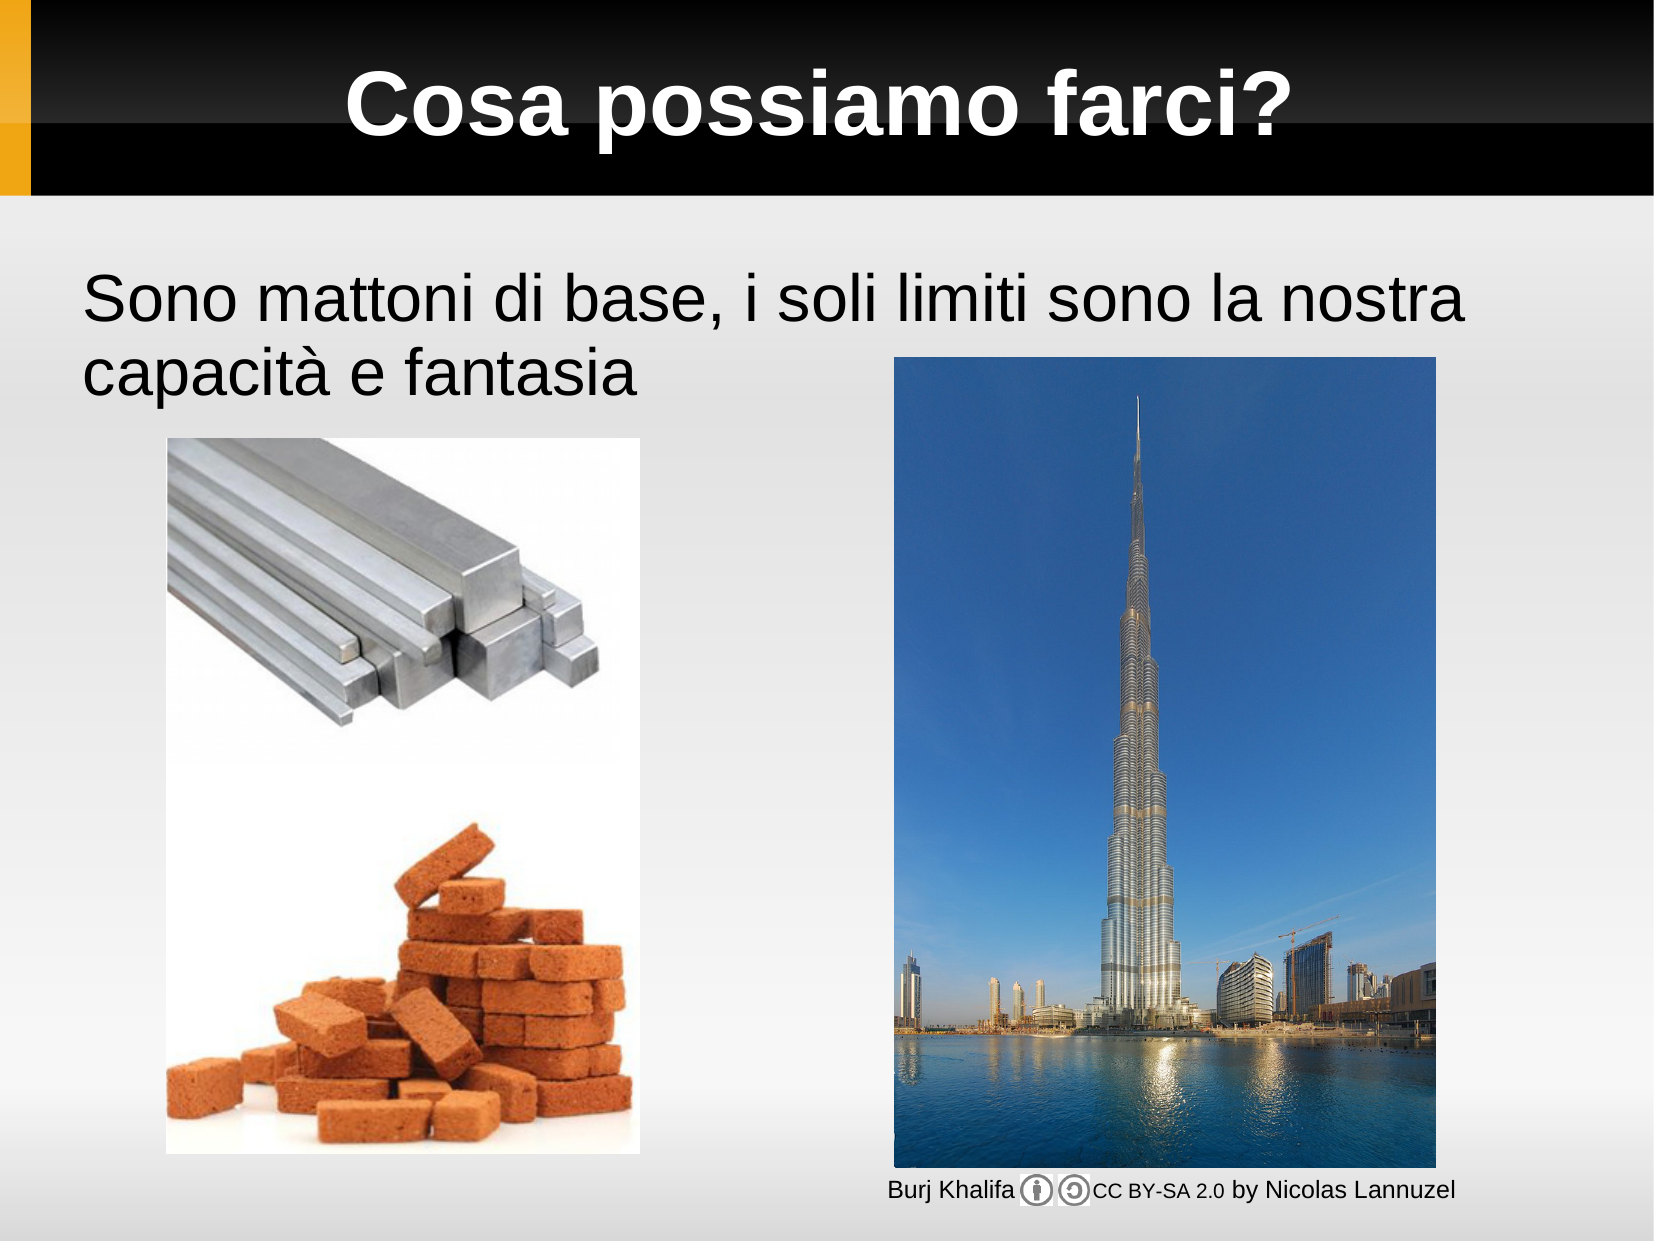

Cosa possiamo farci?
# Sono mattoni di base, i soli limiti sono la nostra capacità e fantasia
Burj Khalifa CC BY-SA 2.0 by Nicolas Lannuzel